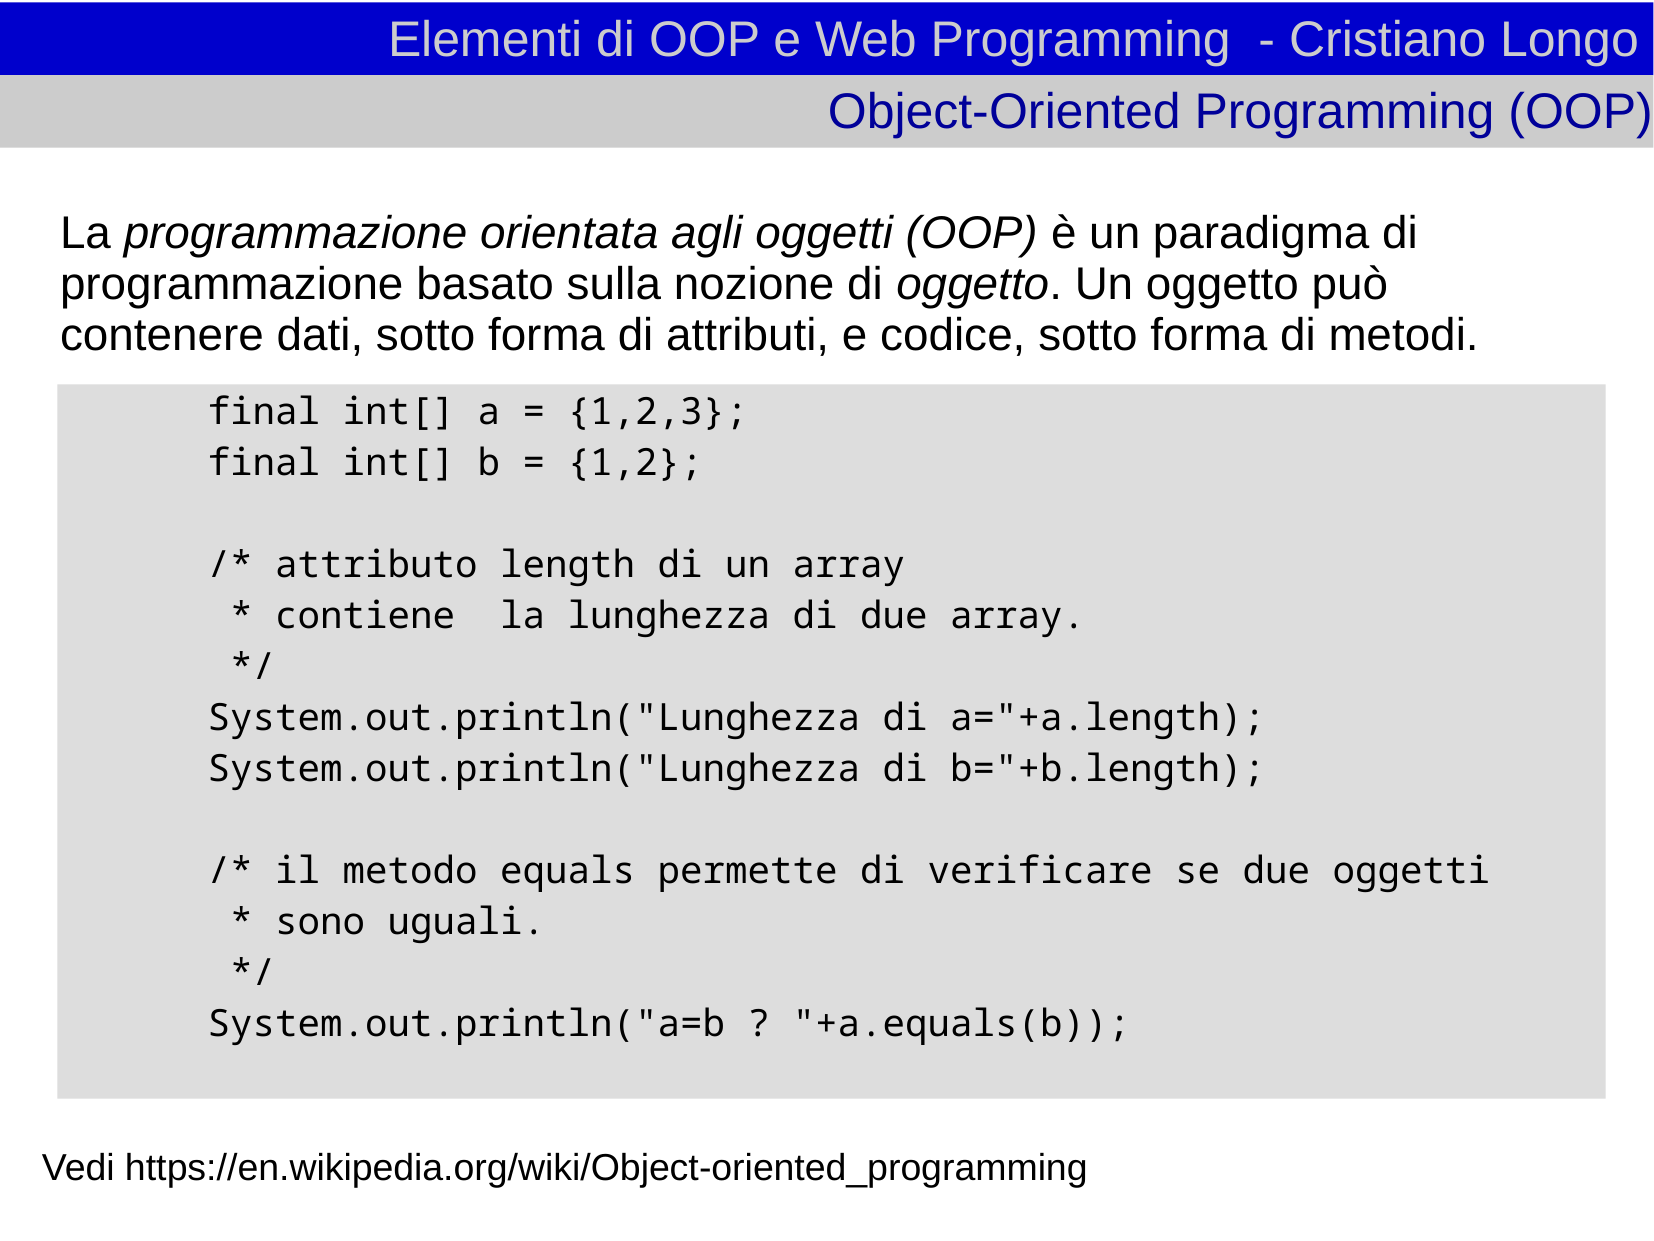

# Elementi di OOP e Web Programming - Cristiano Longo
Object-Oriented Programming (OOP)
La programmazione orientata agli oggetti (OOP) è un paradigma di programmazione basato sulla nozione di oggetto. Un oggetto può contenere dati, sotto forma di attributi, e codice, sotto forma di metodi.
		final int[] a = {1,2,3};
		final int[] b = {1,2};
		/* attributo length di un array
		 * contiene la lunghezza di due array.
		 */
		System.out.println("Lunghezza di a="+a.length);
		System.out.println("Lunghezza di b="+b.length);
		/* il metodo equals permette di verificare se due oggetti
		 * sono uguali.
		 */
		System.out.println("a=b ? "+a.equals(b));
Vedi https://en.wikipedia.org/wiki/Object-oriented_programming